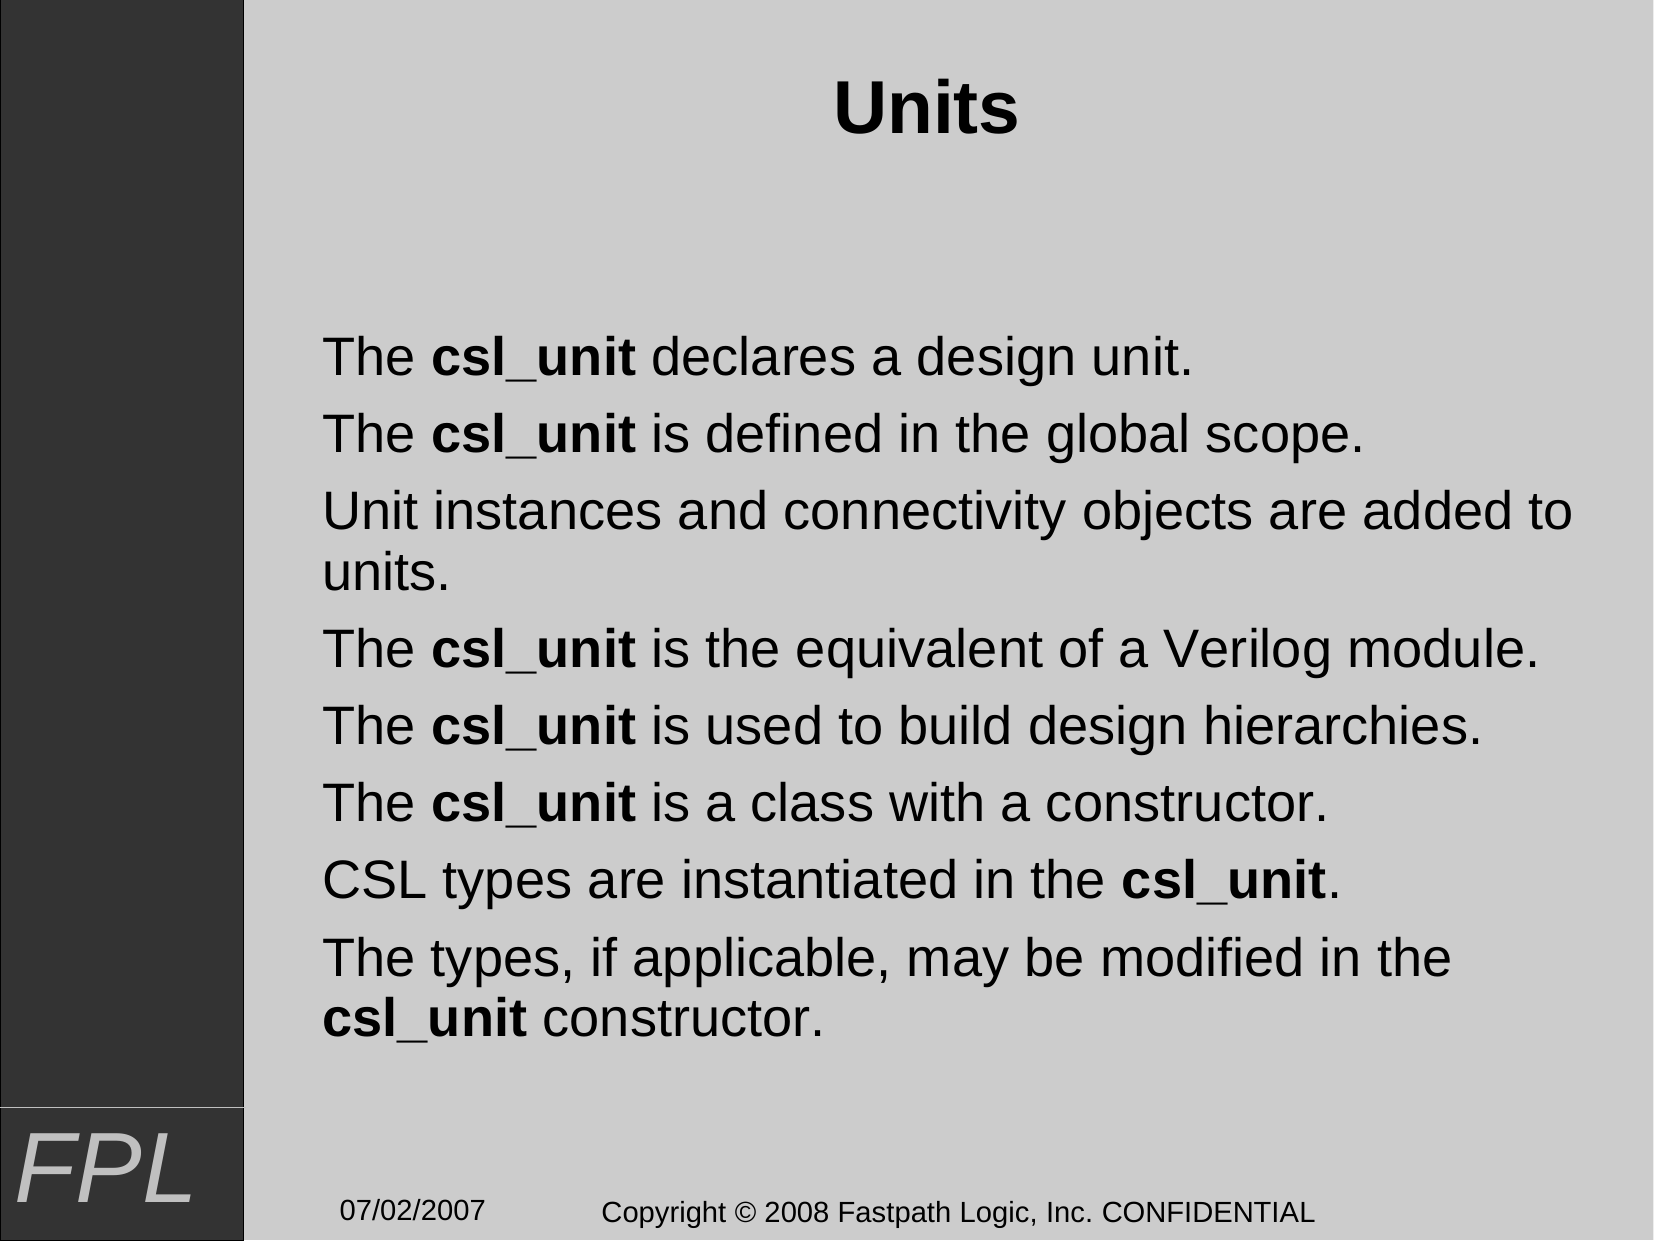

# Units
The csl_unit declares a design unit.
The csl_unit is defined in the global scope.
Unit instances and connectivity objects are added to units.
The csl_unit is the equivalent of a Verilog module.
The csl_unit is used to build design hierarchies.
The csl_unit is a class with a constructor.
CSL types are instantiated in the csl_unit.
The types, if applicable, may be modified in the csl_unit constructor.
07/02/2007
© 2007 FASTPATH LOGIC INC.